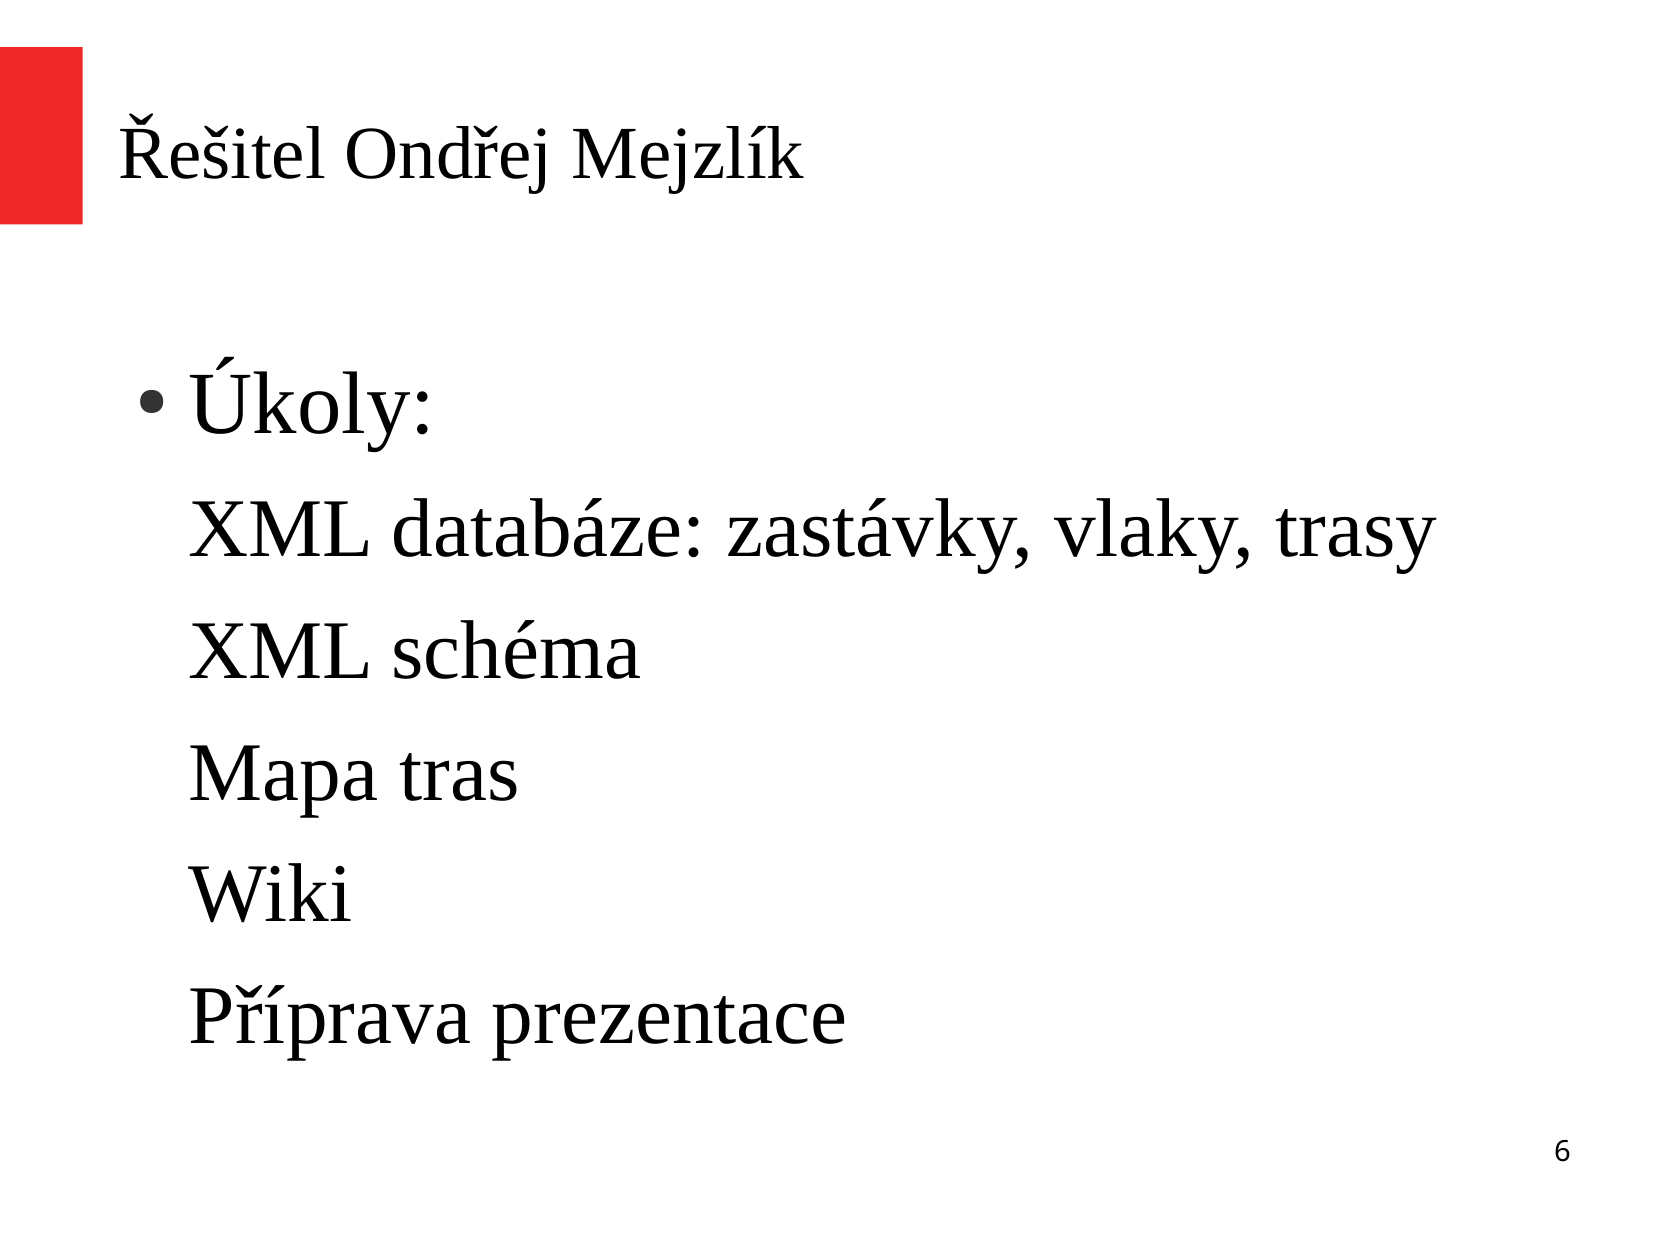

# Řešitel Ondřej Mejzlík
Úkoly:
XML databáze: zastávky, vlaky, trasy
XML schéma
Mapa tras
Wiki
Příprava prezentace
6